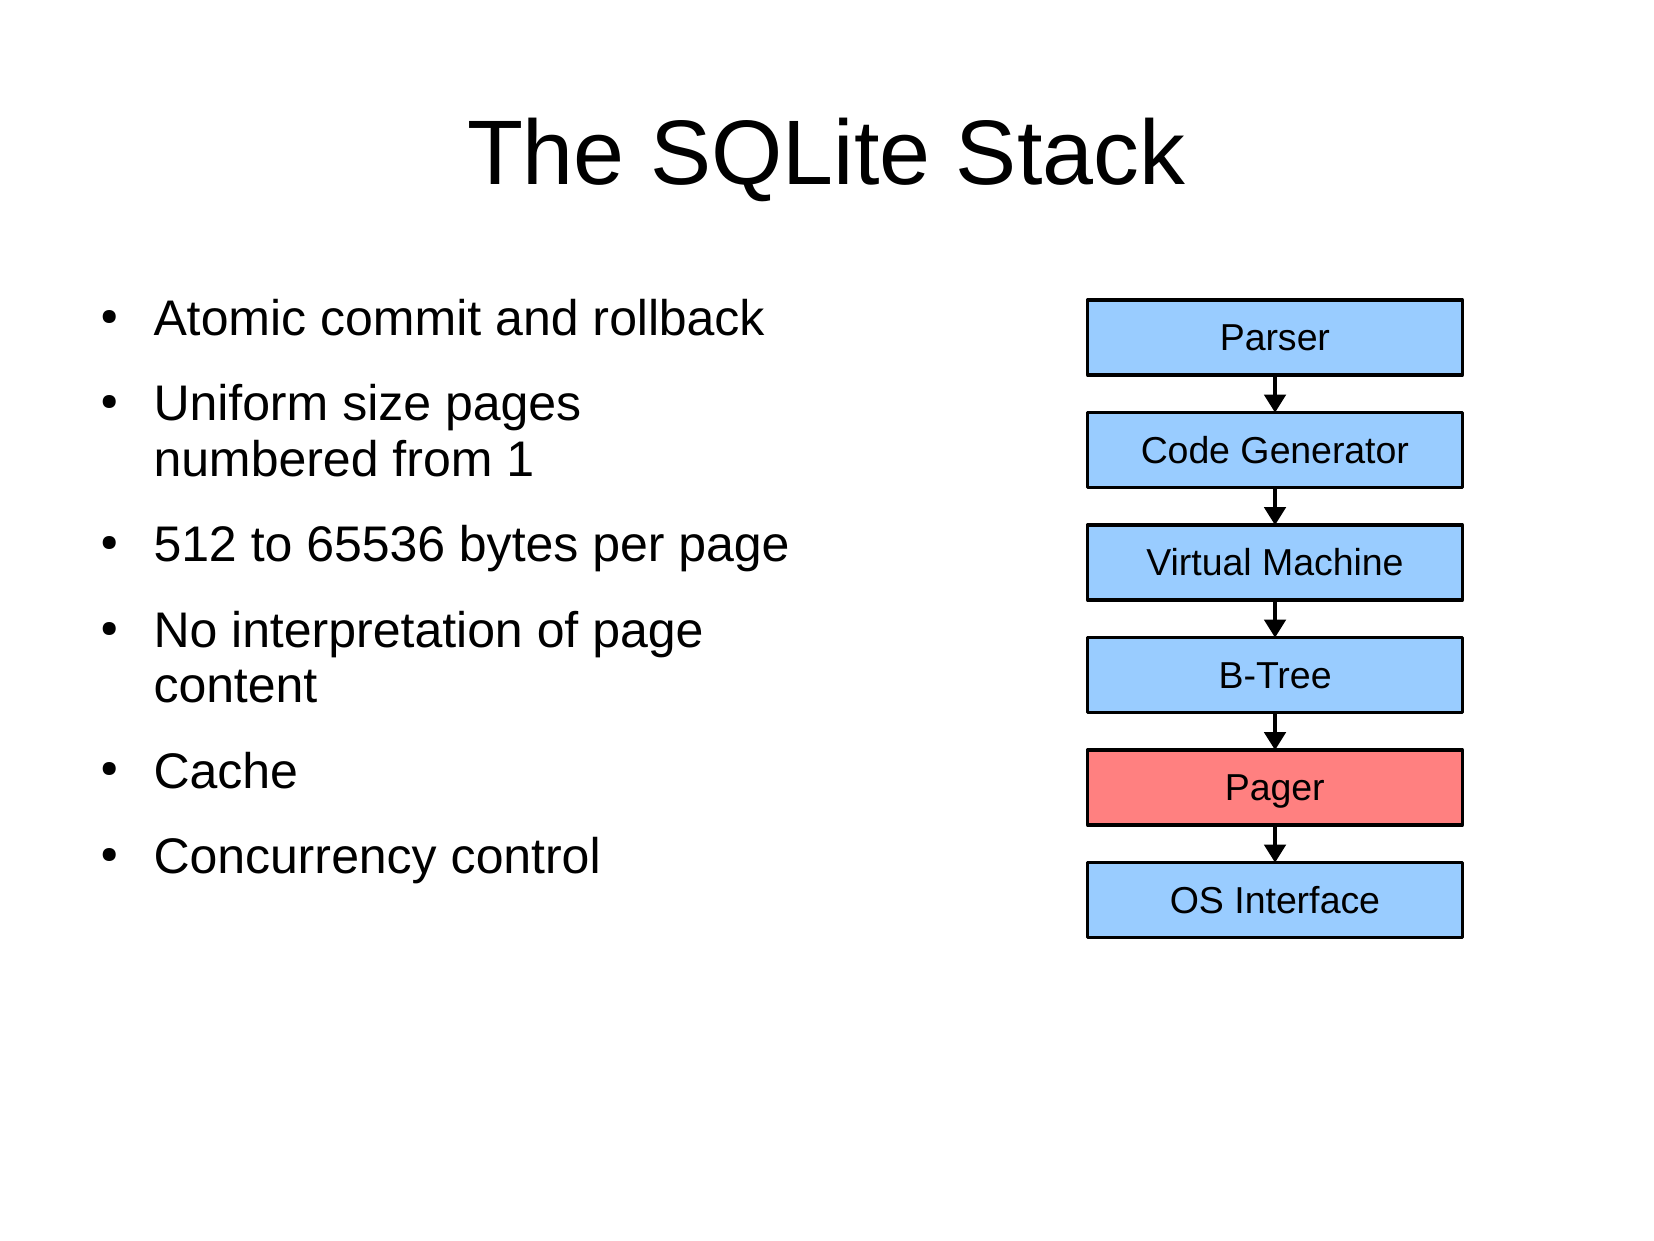

# The SQLite Stack
Atomic commit and rollback
Uniform size pages numbered from 1
512 to 65536 bytes per page
No interpretation of page content
Cache
Concurrency control
Parser
Code Generator
Virtual Machine
B-Tree
Pager
OS Interface